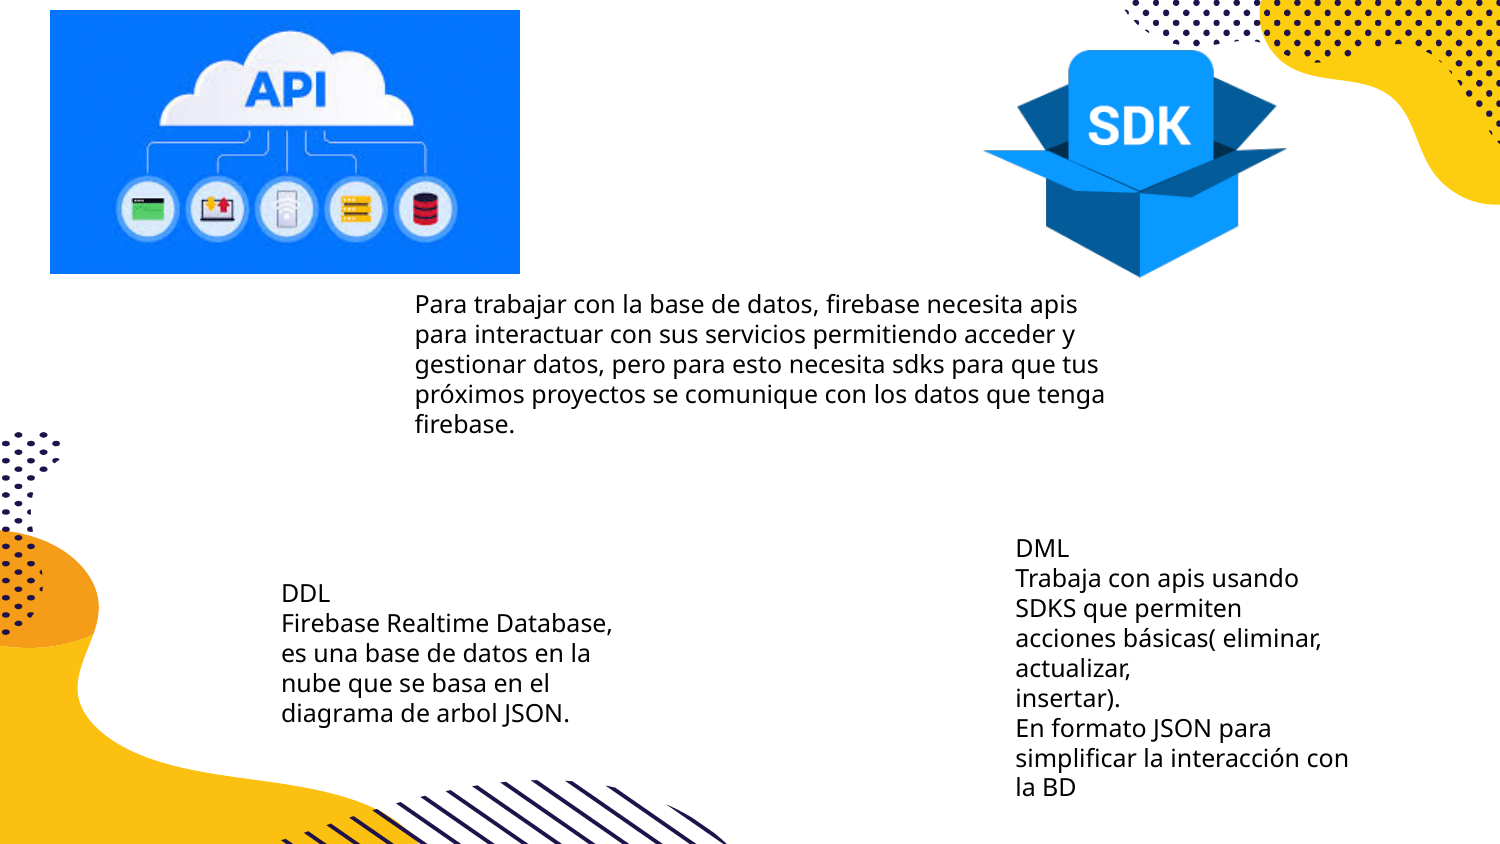

Para trabajar con la base de datos, firebase necesita apis para interactuar con sus servicios permitiendo acceder y gestionar datos, pero para esto necesita sdks para que tus próximos proyectos se comunique con los datos que tenga firebase.
DML
Trabaja con apis usando SDKS que permiten acciones básicas( eliminar, actualizar,
insertar).
En formato JSON para simplificar la interacción con la BD
DDL
Firebase Realtime Database, es una base de datos en la nube que se basa en el diagrama de arbol JSON.